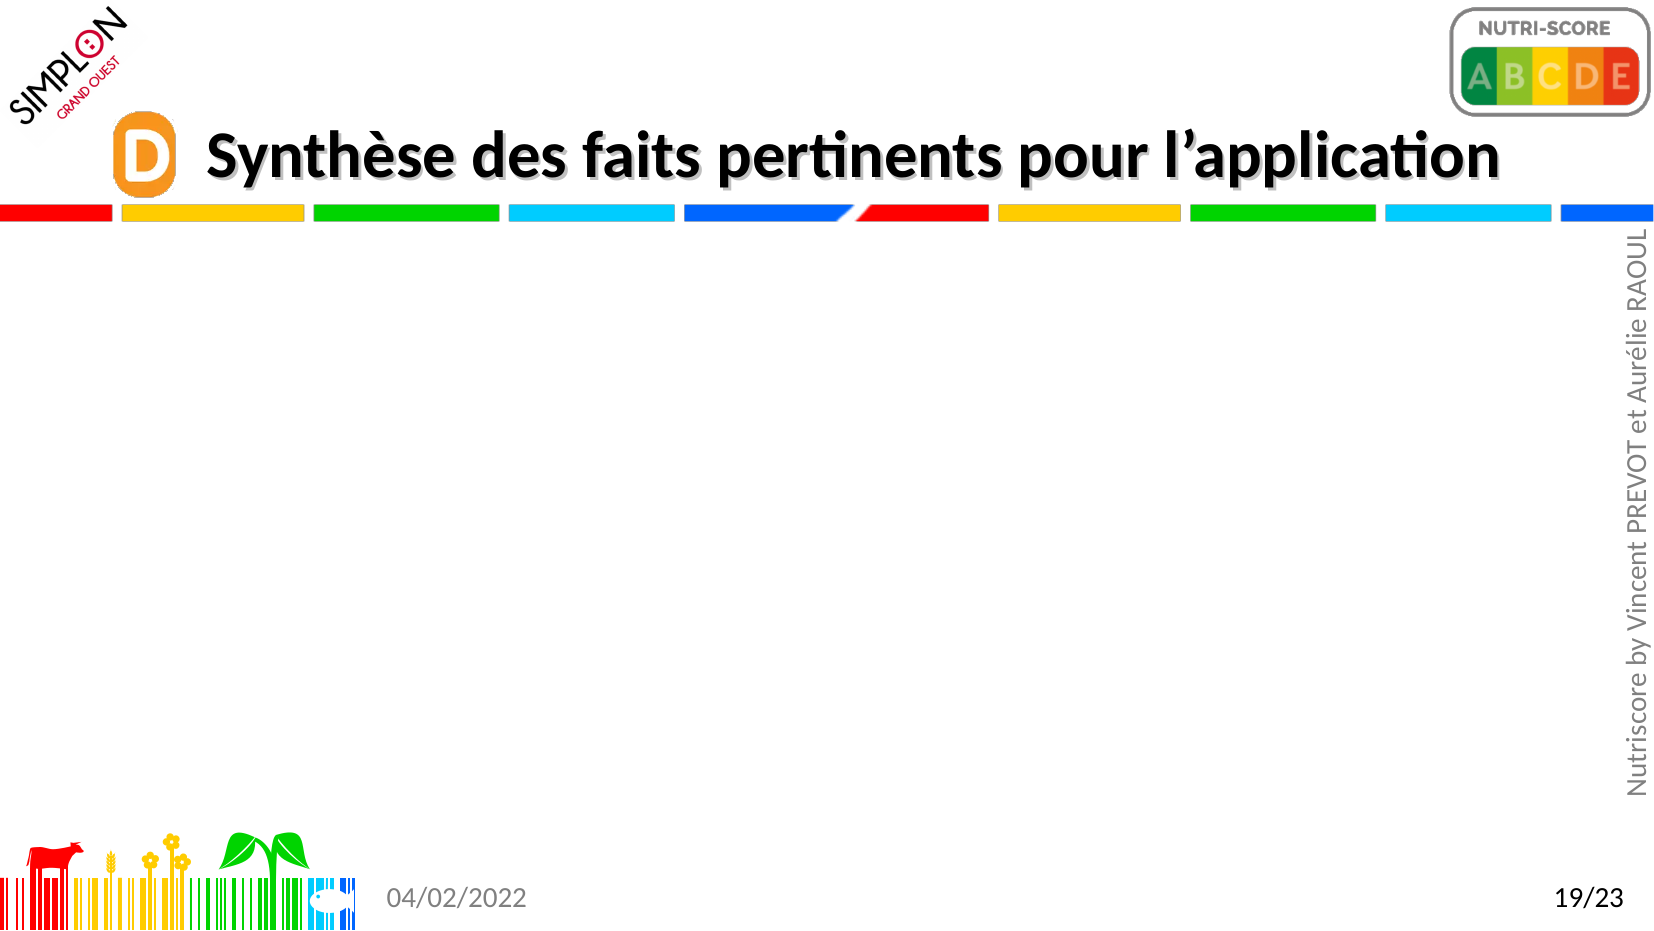

# Synthèse des faits pertinents pour l’application
19